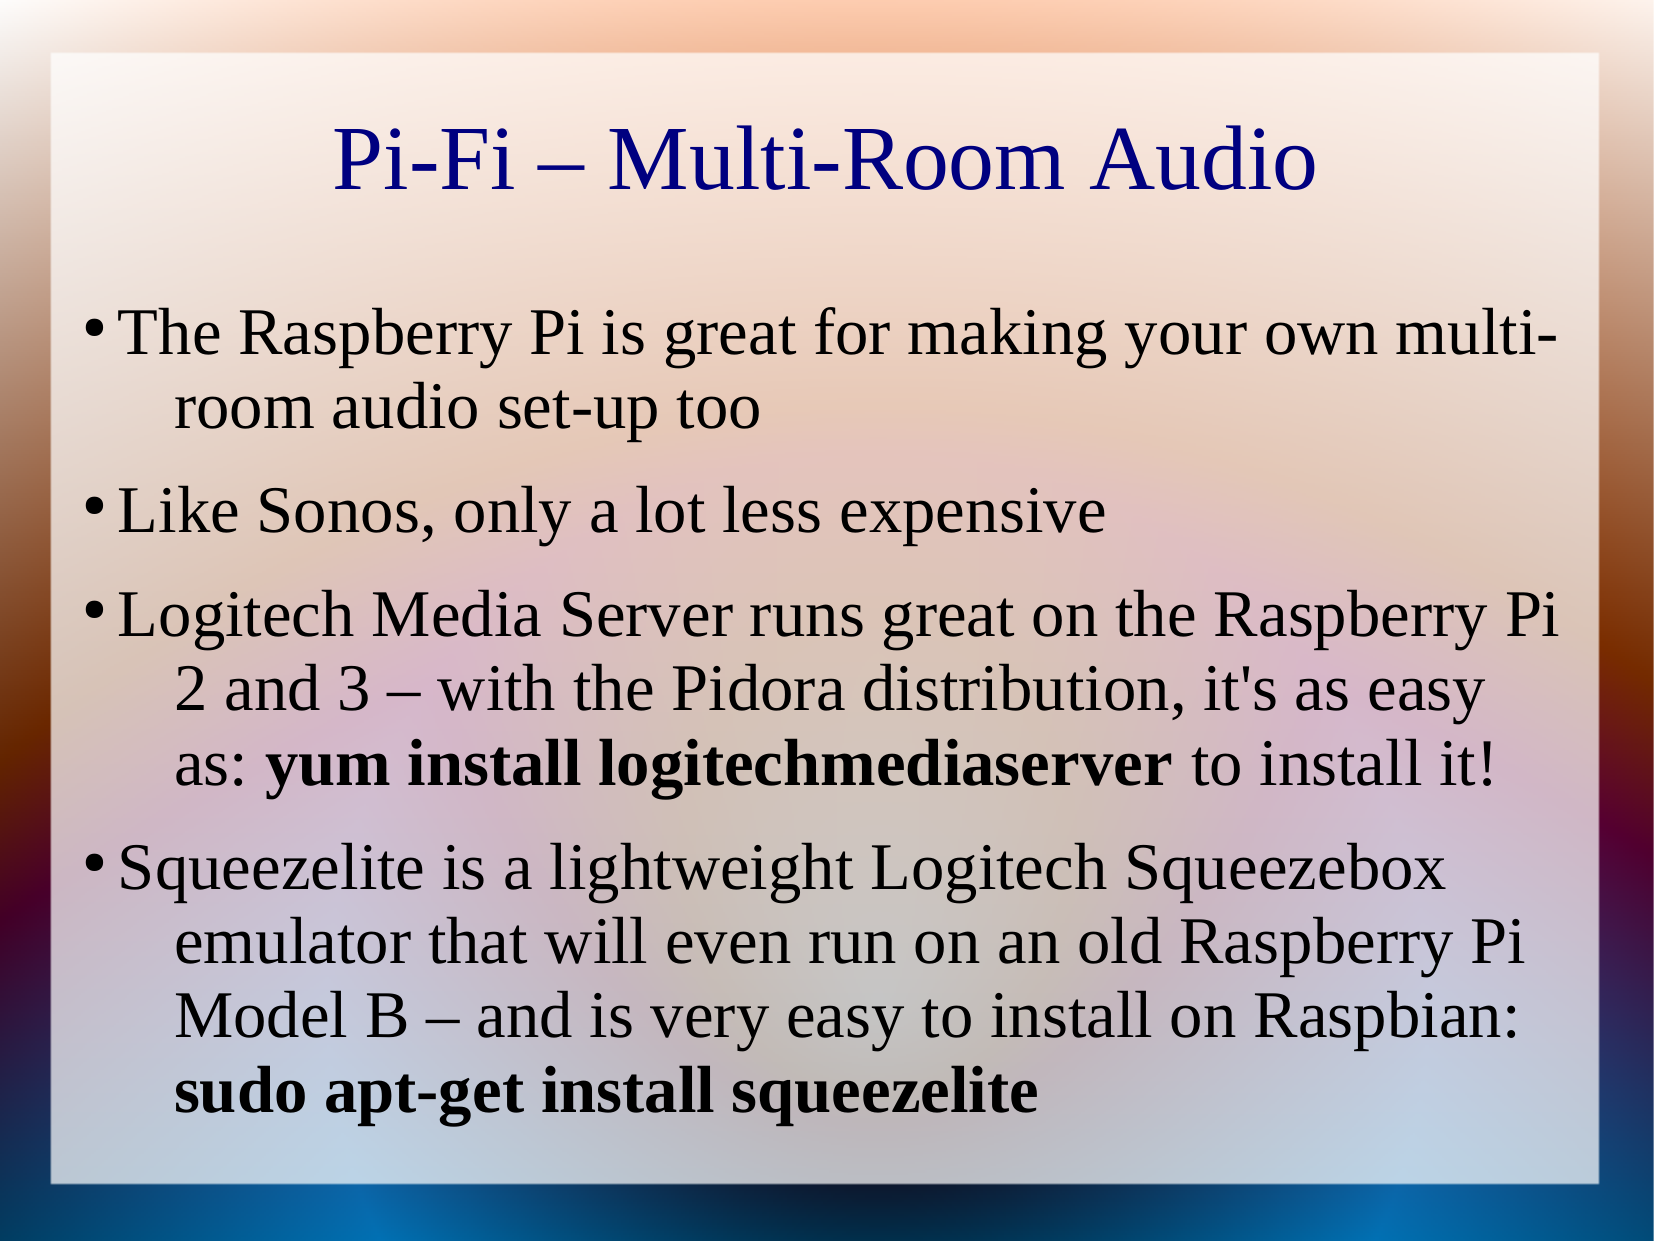

# Pi-Fi – Multi-Room Audio
The Raspberry Pi is great for making your own multi-room audio set-up too
Like Sonos, only a lot less expensive
Logitech Media Server runs great on the Raspberry Pi 2 and 3 – with the Pidora distribution, it's as easy as: yum install logitechmediaserver to install it!
Squeezelite is a lightweight Logitech Squeezebox emulator that will even run on an old Raspberry Pi Model B – and is very easy to install on Raspbian: sudo apt-get install squeezelite